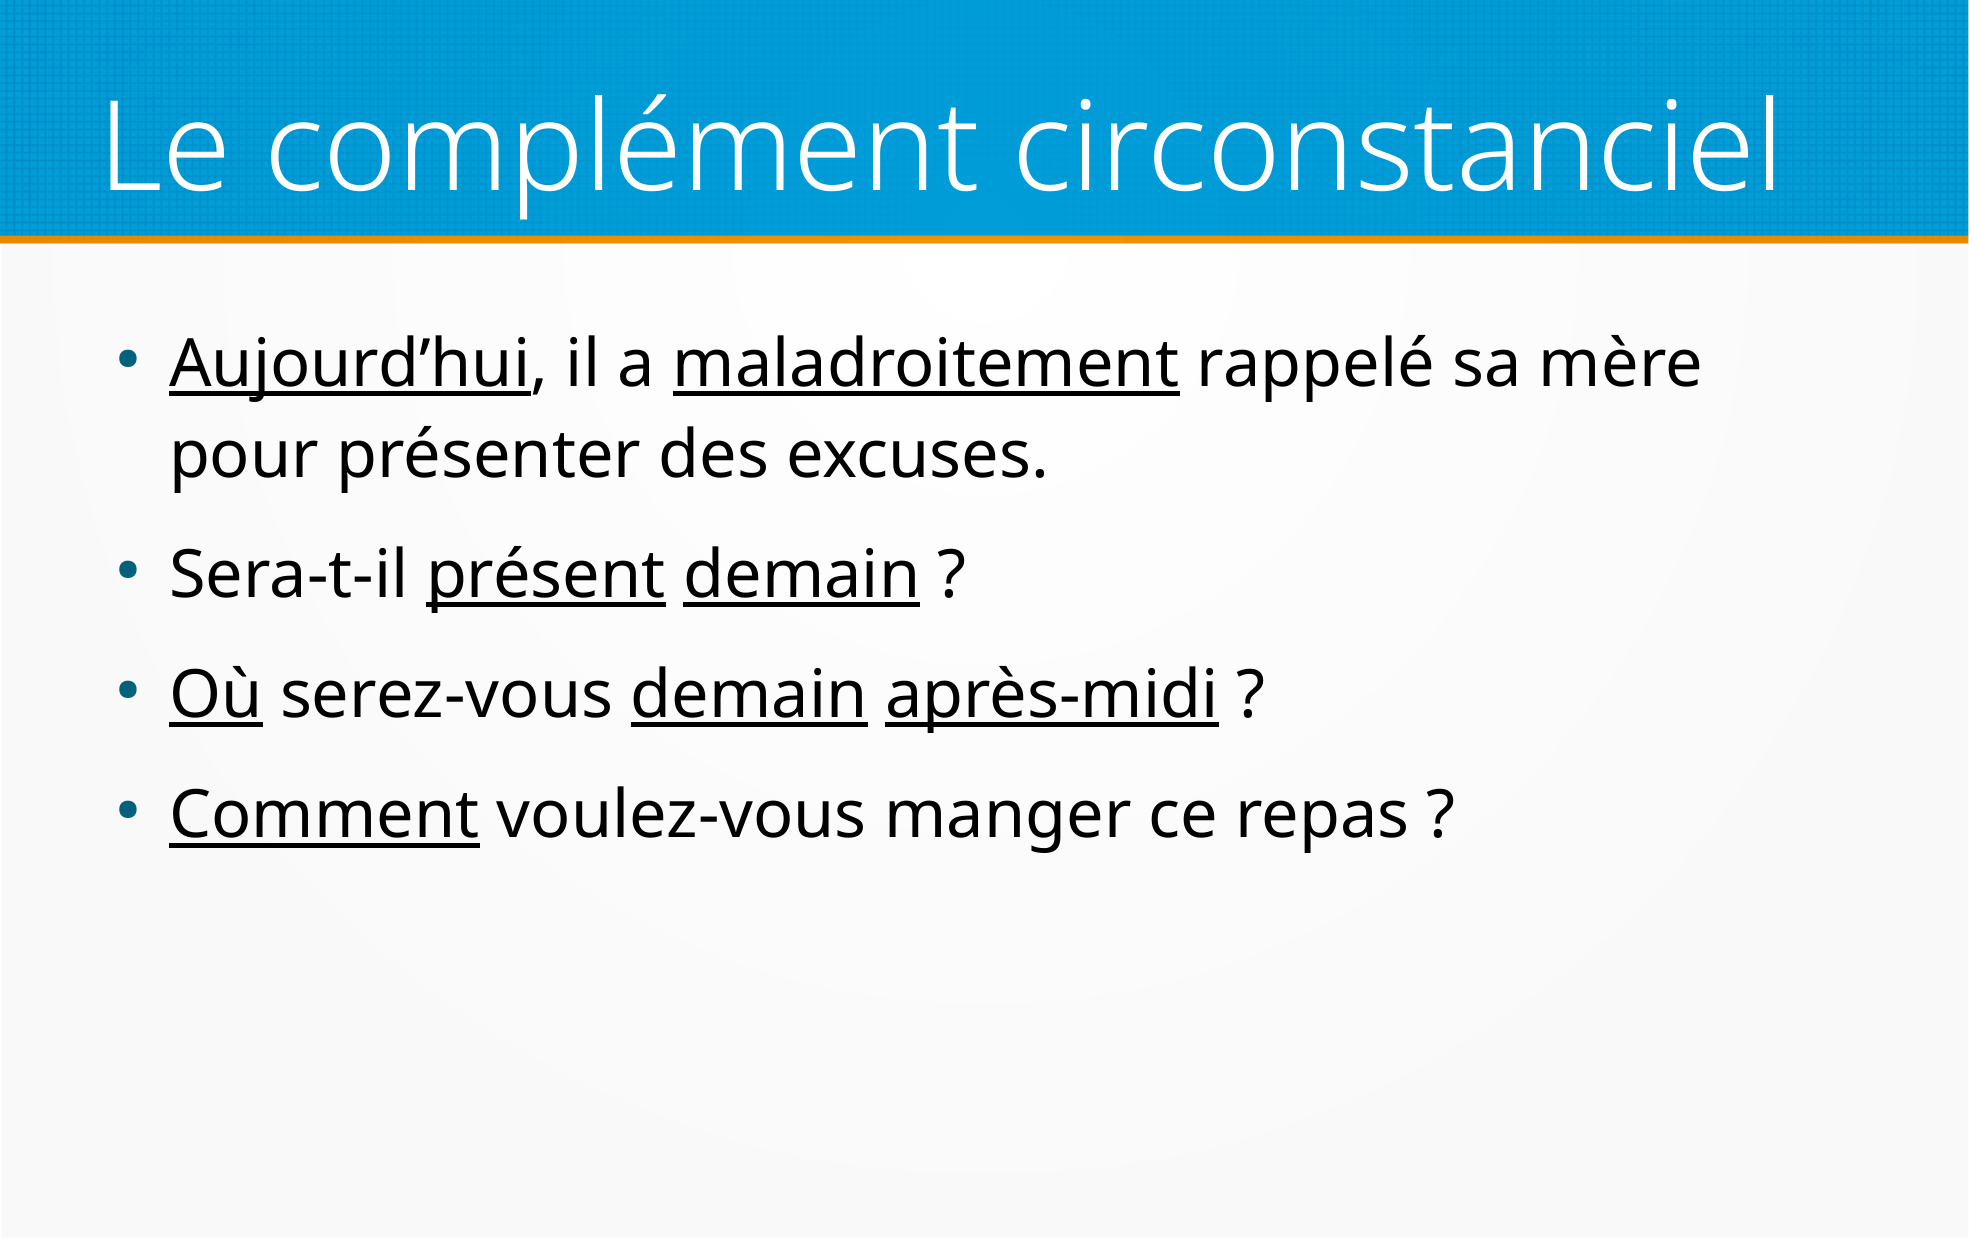

# Le complément circonstanciel
Aujourd’hui, il a maladroitement rappelé sa mère pour présenter des excuses.
Sera-t-il présent demain ?
Où serez-vous demain après-midi ?
Comment voulez-vous manger ce repas ?